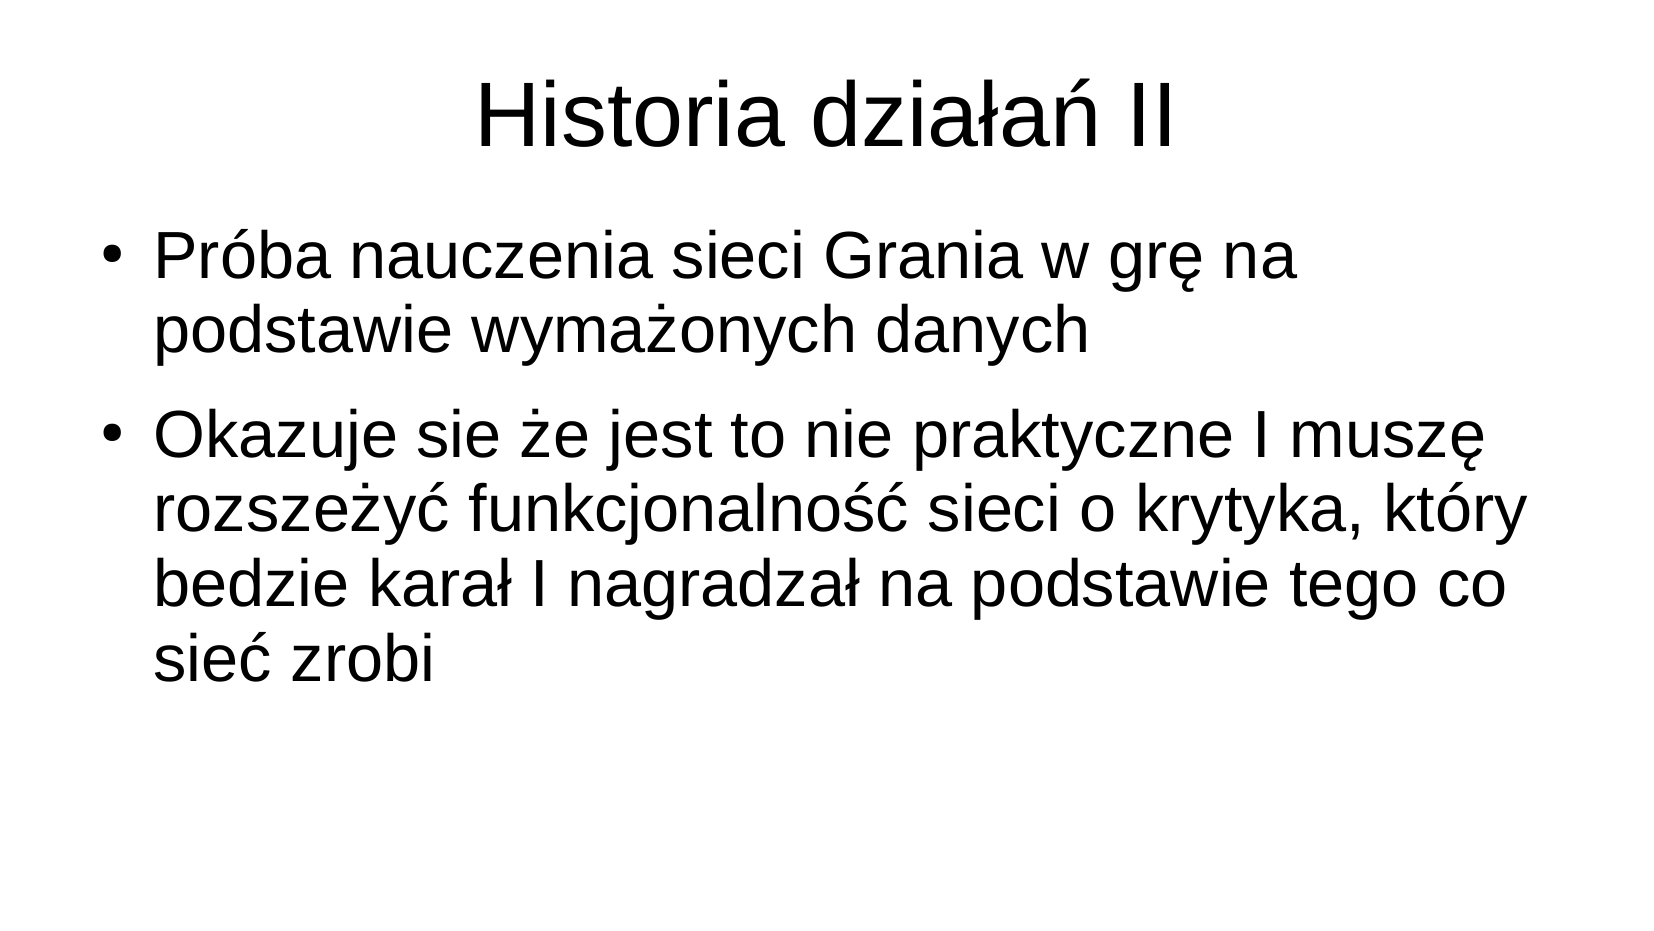

# Historia działań II
Próba nauczenia sieci Grania w grę na podstawie wymażonych danych
Okazuje sie że jest to nie praktyczne I muszę rozszeżyć funkcjonalność sieci o krytyka, który bedzie karał I nagradzał na podstawie tego co sieć zrobi